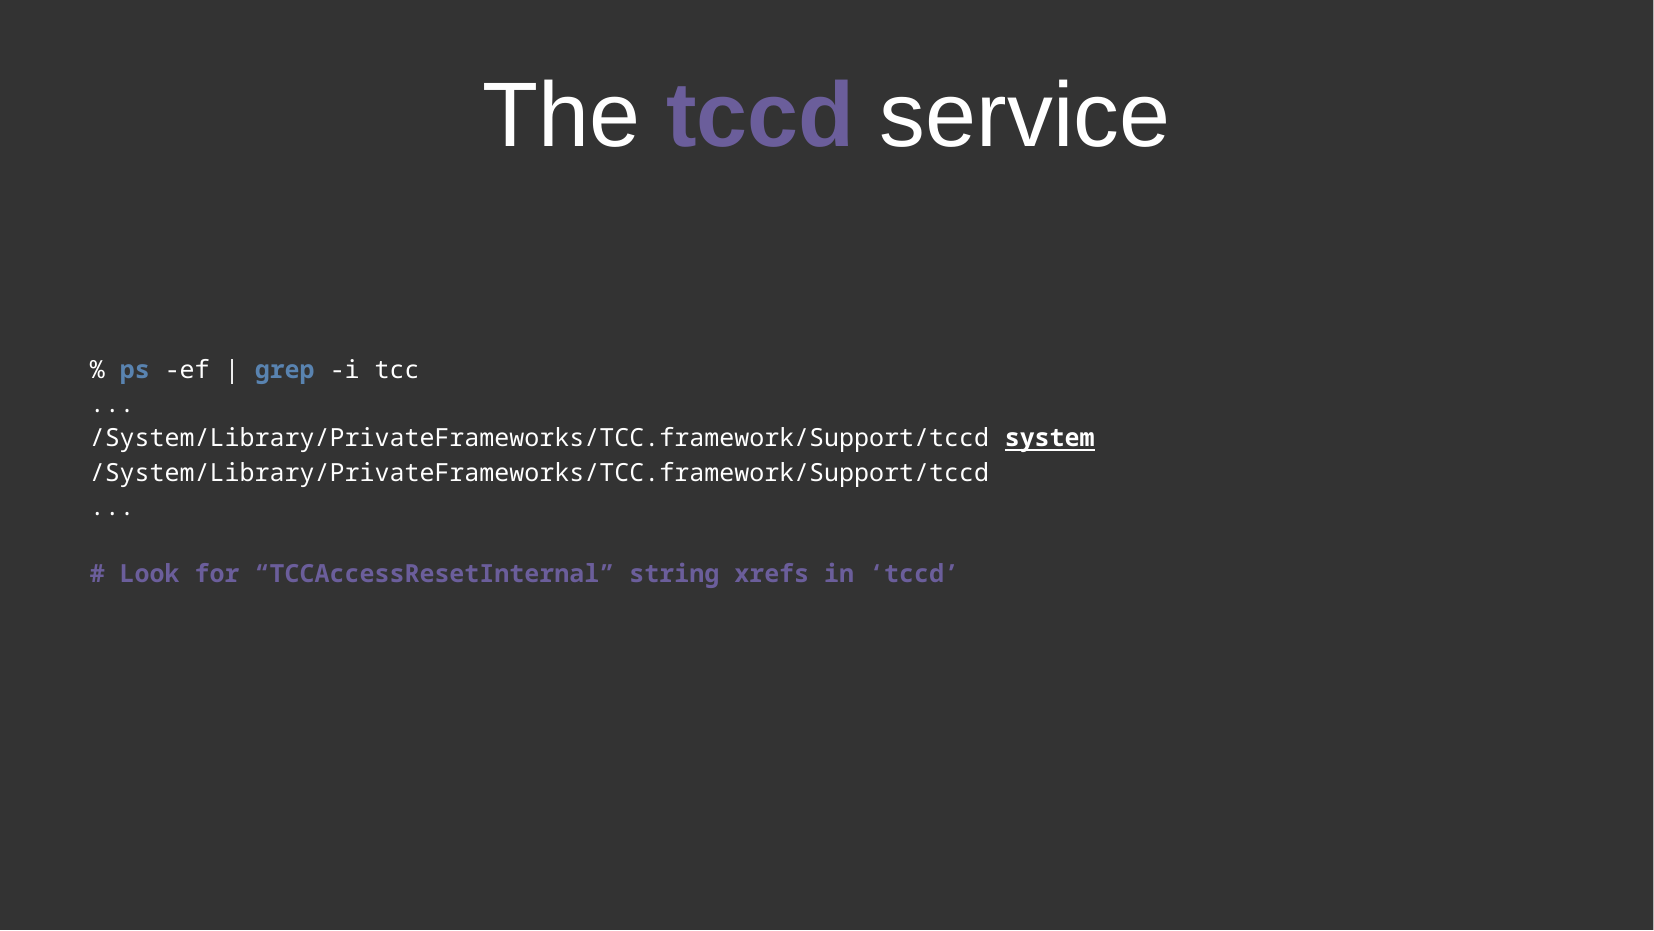

# The tccd service
% ps -ef | grep -i tcc
...
/System/Library/PrivateFrameworks/TCC.framework/Support/tccd system
/System/Library/PrivateFrameworks/TCC.framework/Support/tccd
...
# Look for “TCCAccessResetInternal” string xrefs in ‘tccd’